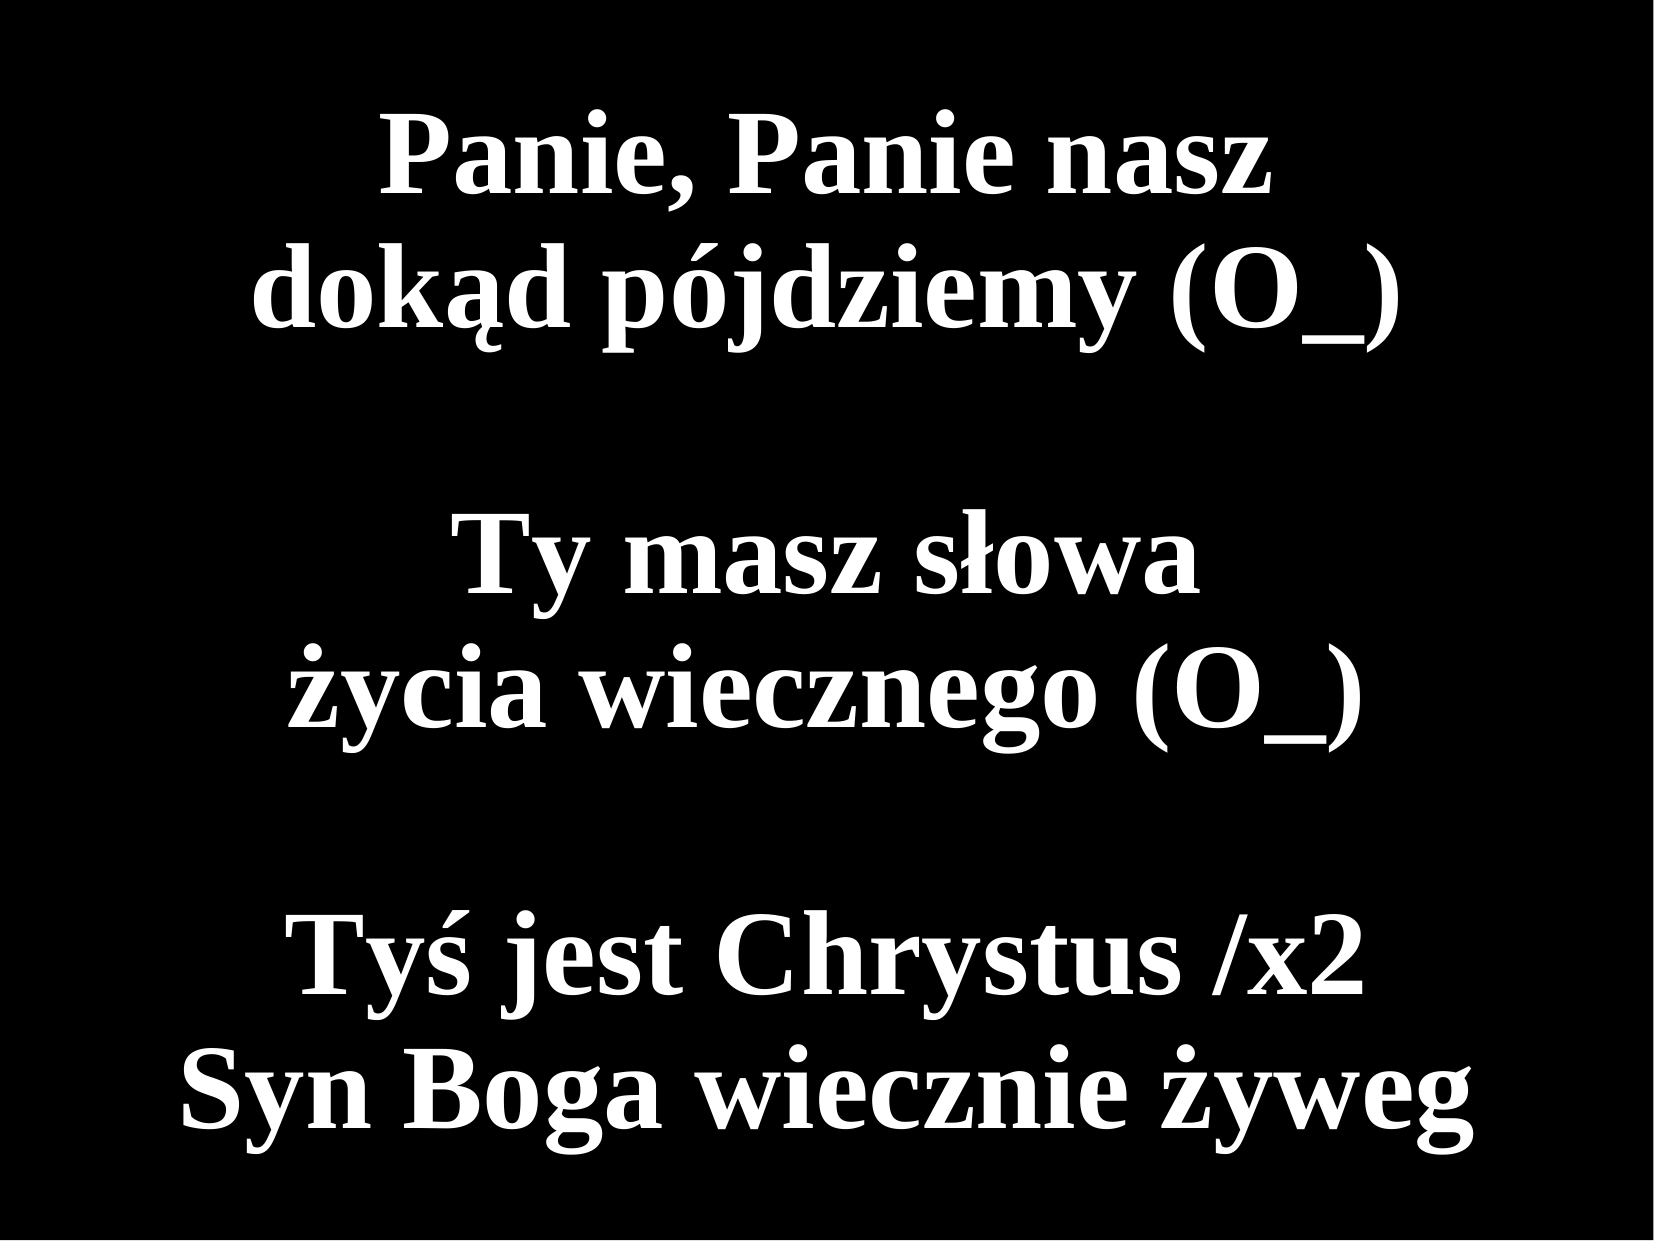

# Panie, Panie nasz dokąd pójdziemy (O_) Ty masz słowa życia wiecznego (O_) Tyś jest Chrystus /x2 Syn Boga wiecznie żyweg